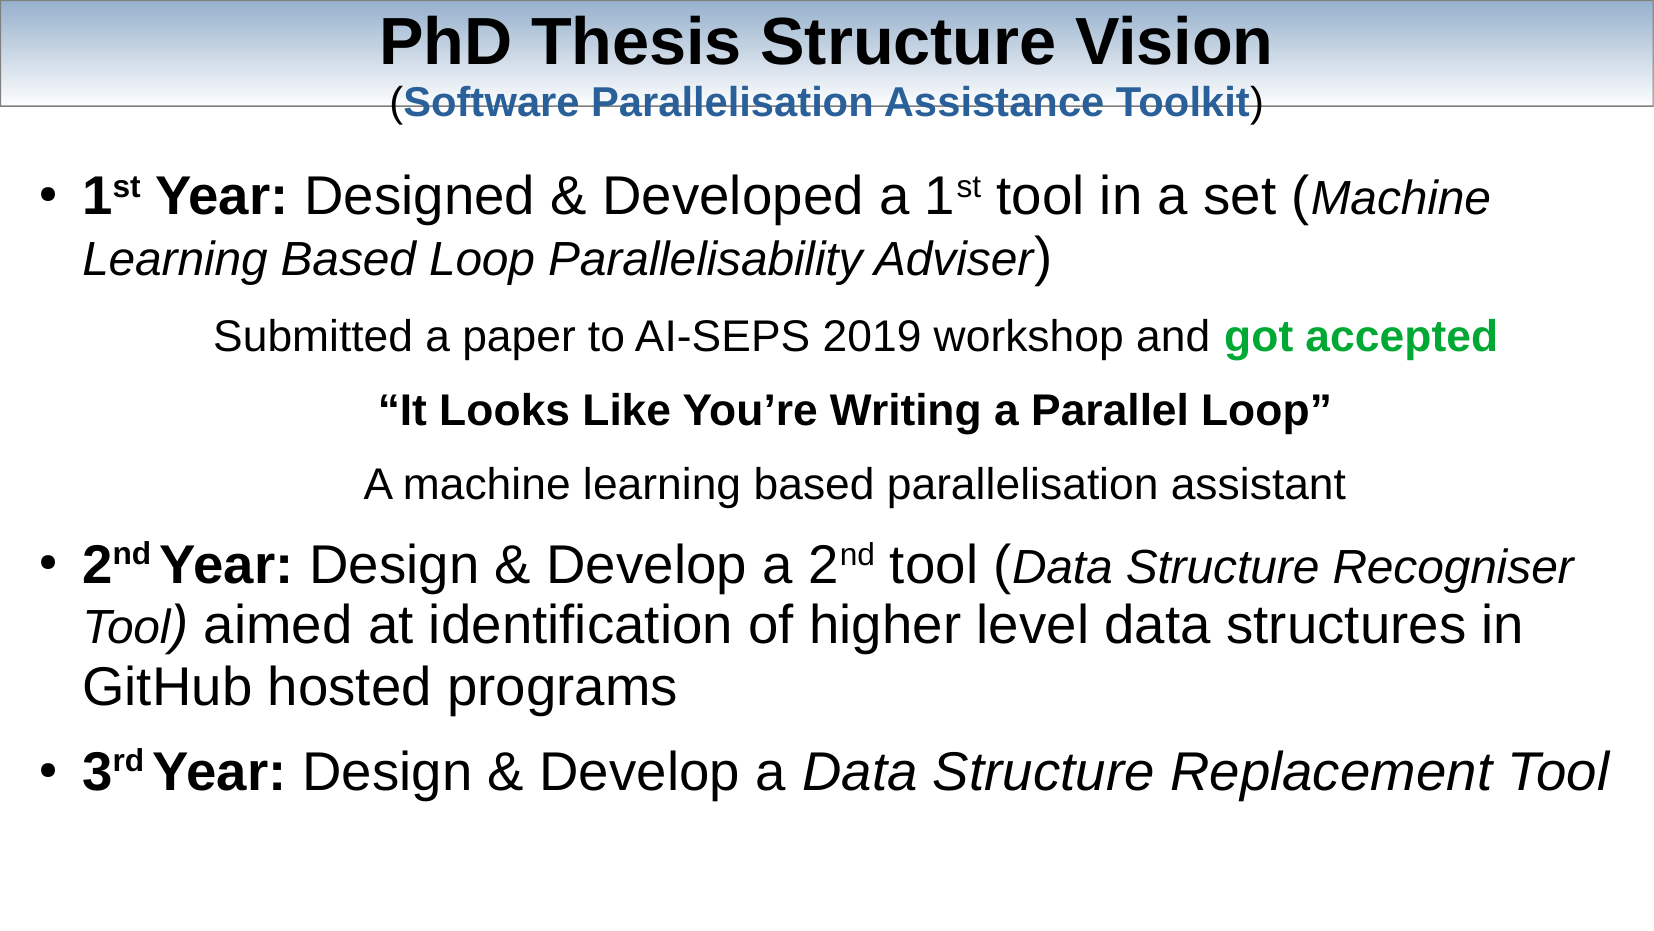

# PhD Thesis Structure Vision (Software Parallelisation Assistance Toolkit)
1st Year: Designed & Developed a 1st tool in a set (Machine Learning Based Loop Parallelisability Adviser)
Submitted a paper to AI-SEPS 2019 workshop and got accepted
“It Looks Like You’re Writing a Parallel Loop”
A machine learning based parallelisation assistant
2nd Year: Design & Develop a 2nd tool (Data Structure Recogniser Tool) aimed at identification of higher level data structures in GitHub hosted programs
3rd Year: Design & Develop a Data Structure Replacement Tool